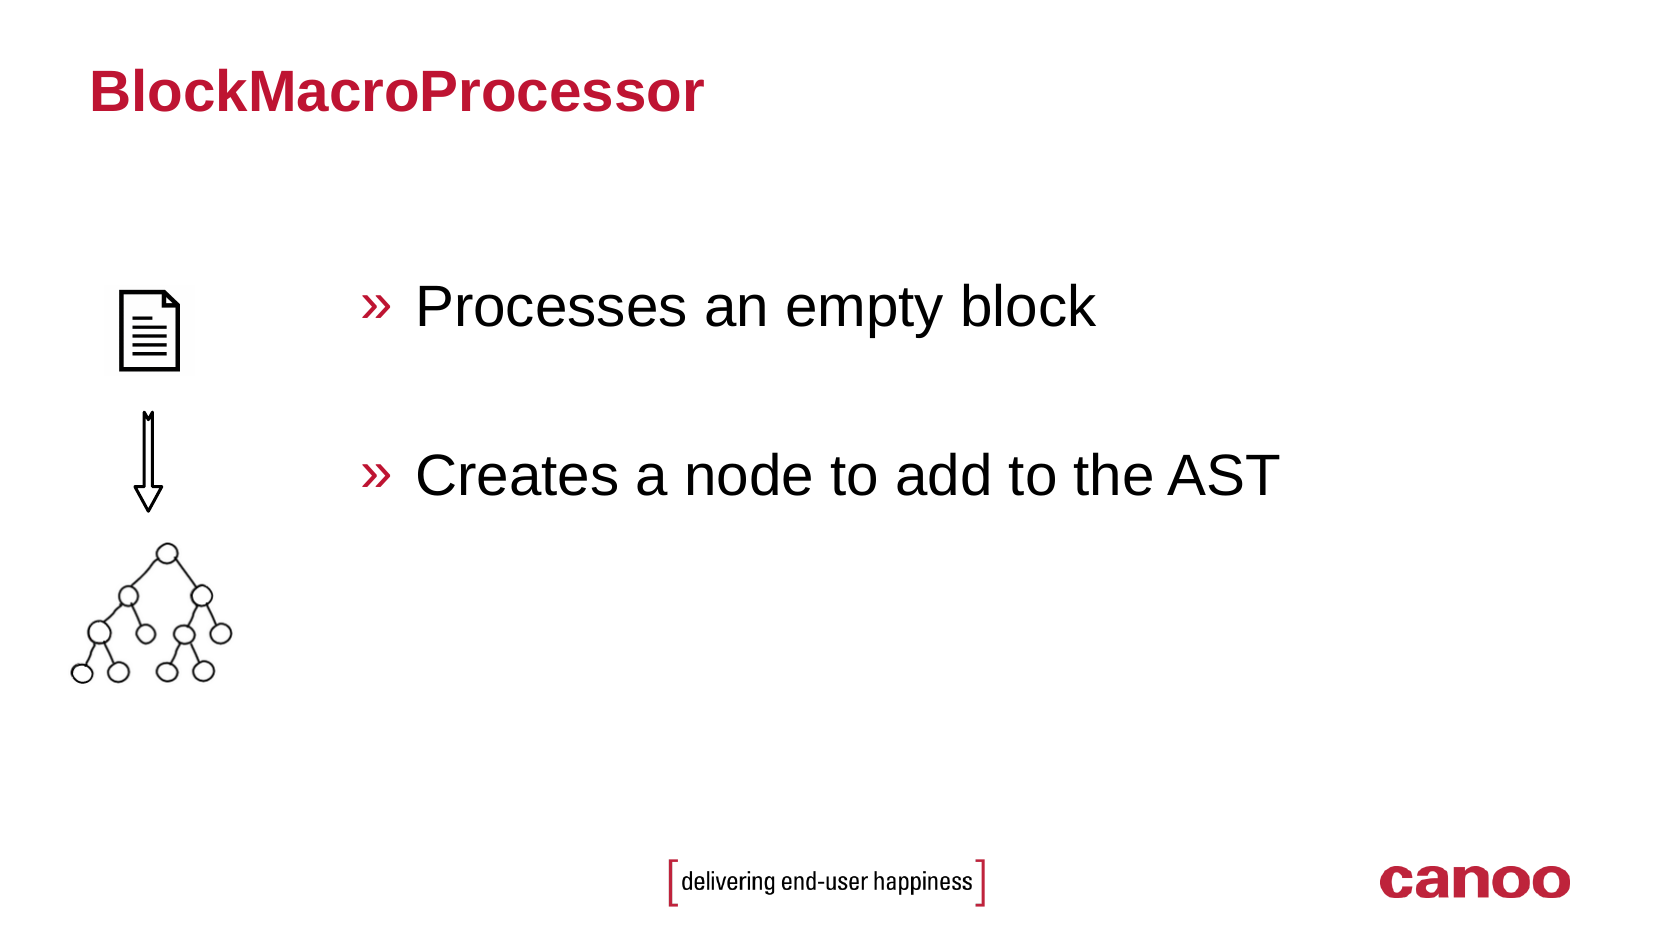

# BlockMacroProcessor
Processes an empty block
Creates a node to add to the AST